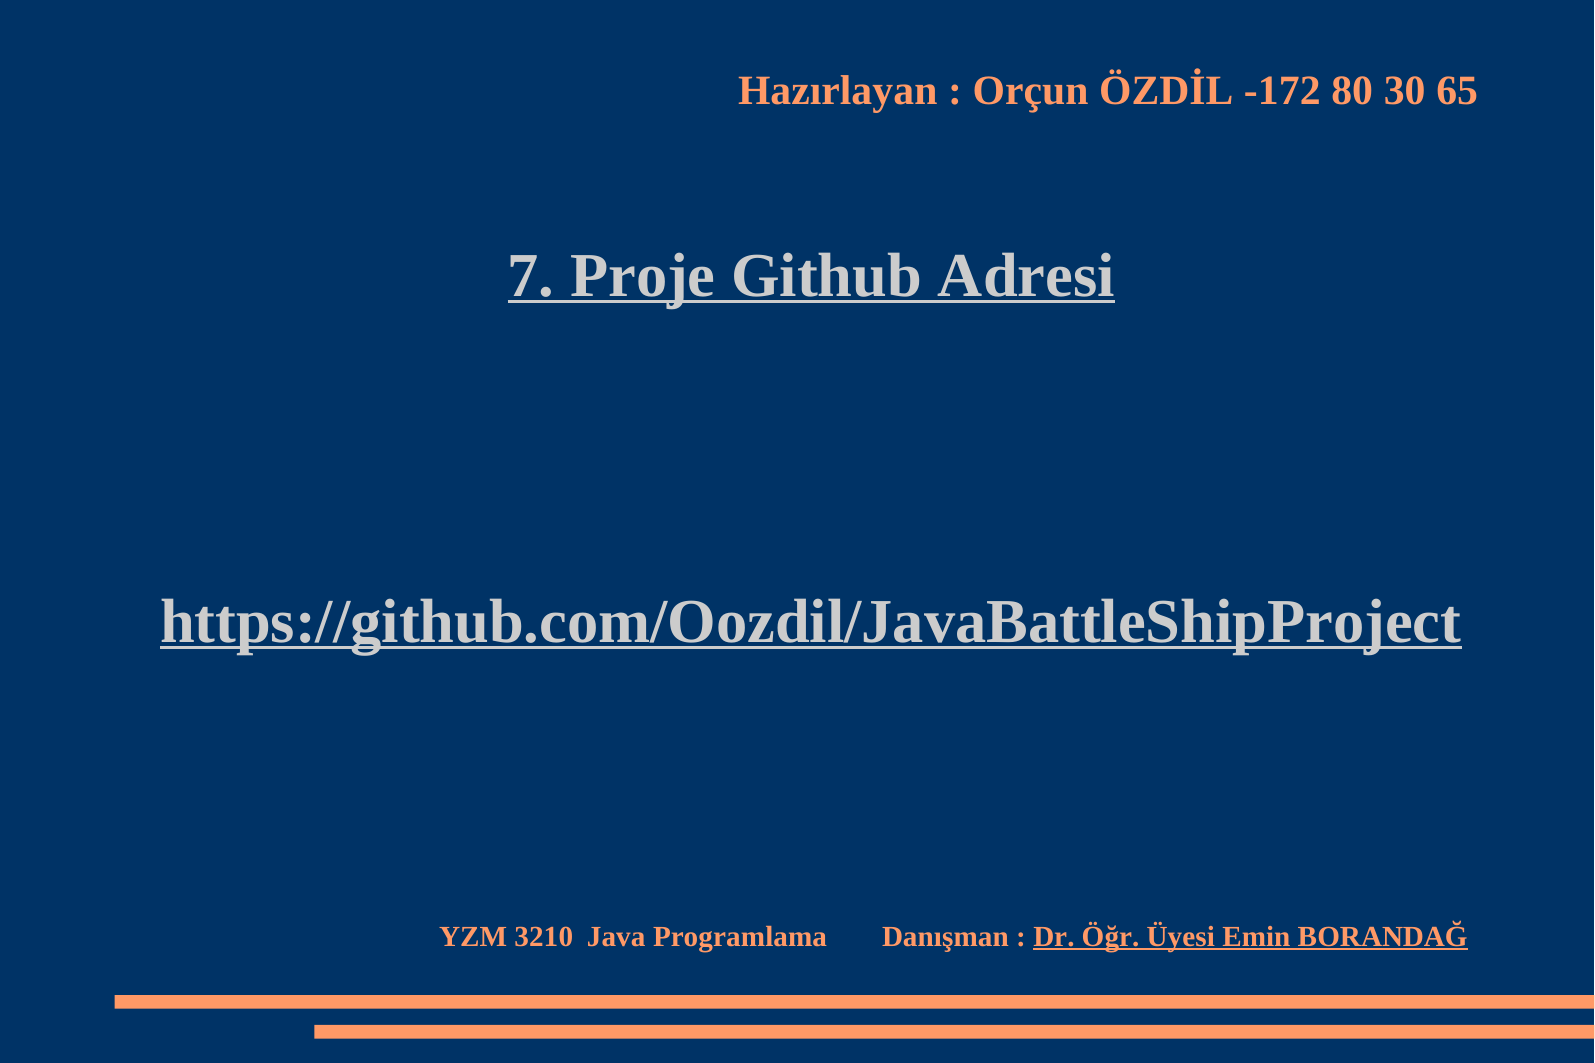

# Hazırlayan : Orçun ÖZDİL -172 80 30 65
7. Proje Github Adresi
https://github.com/Oozdil/JavaBattleShipProject
YZM 3210	Java Programlama	Danışman : Dr. Öğr. Üyesi Emin BORANDAĞ